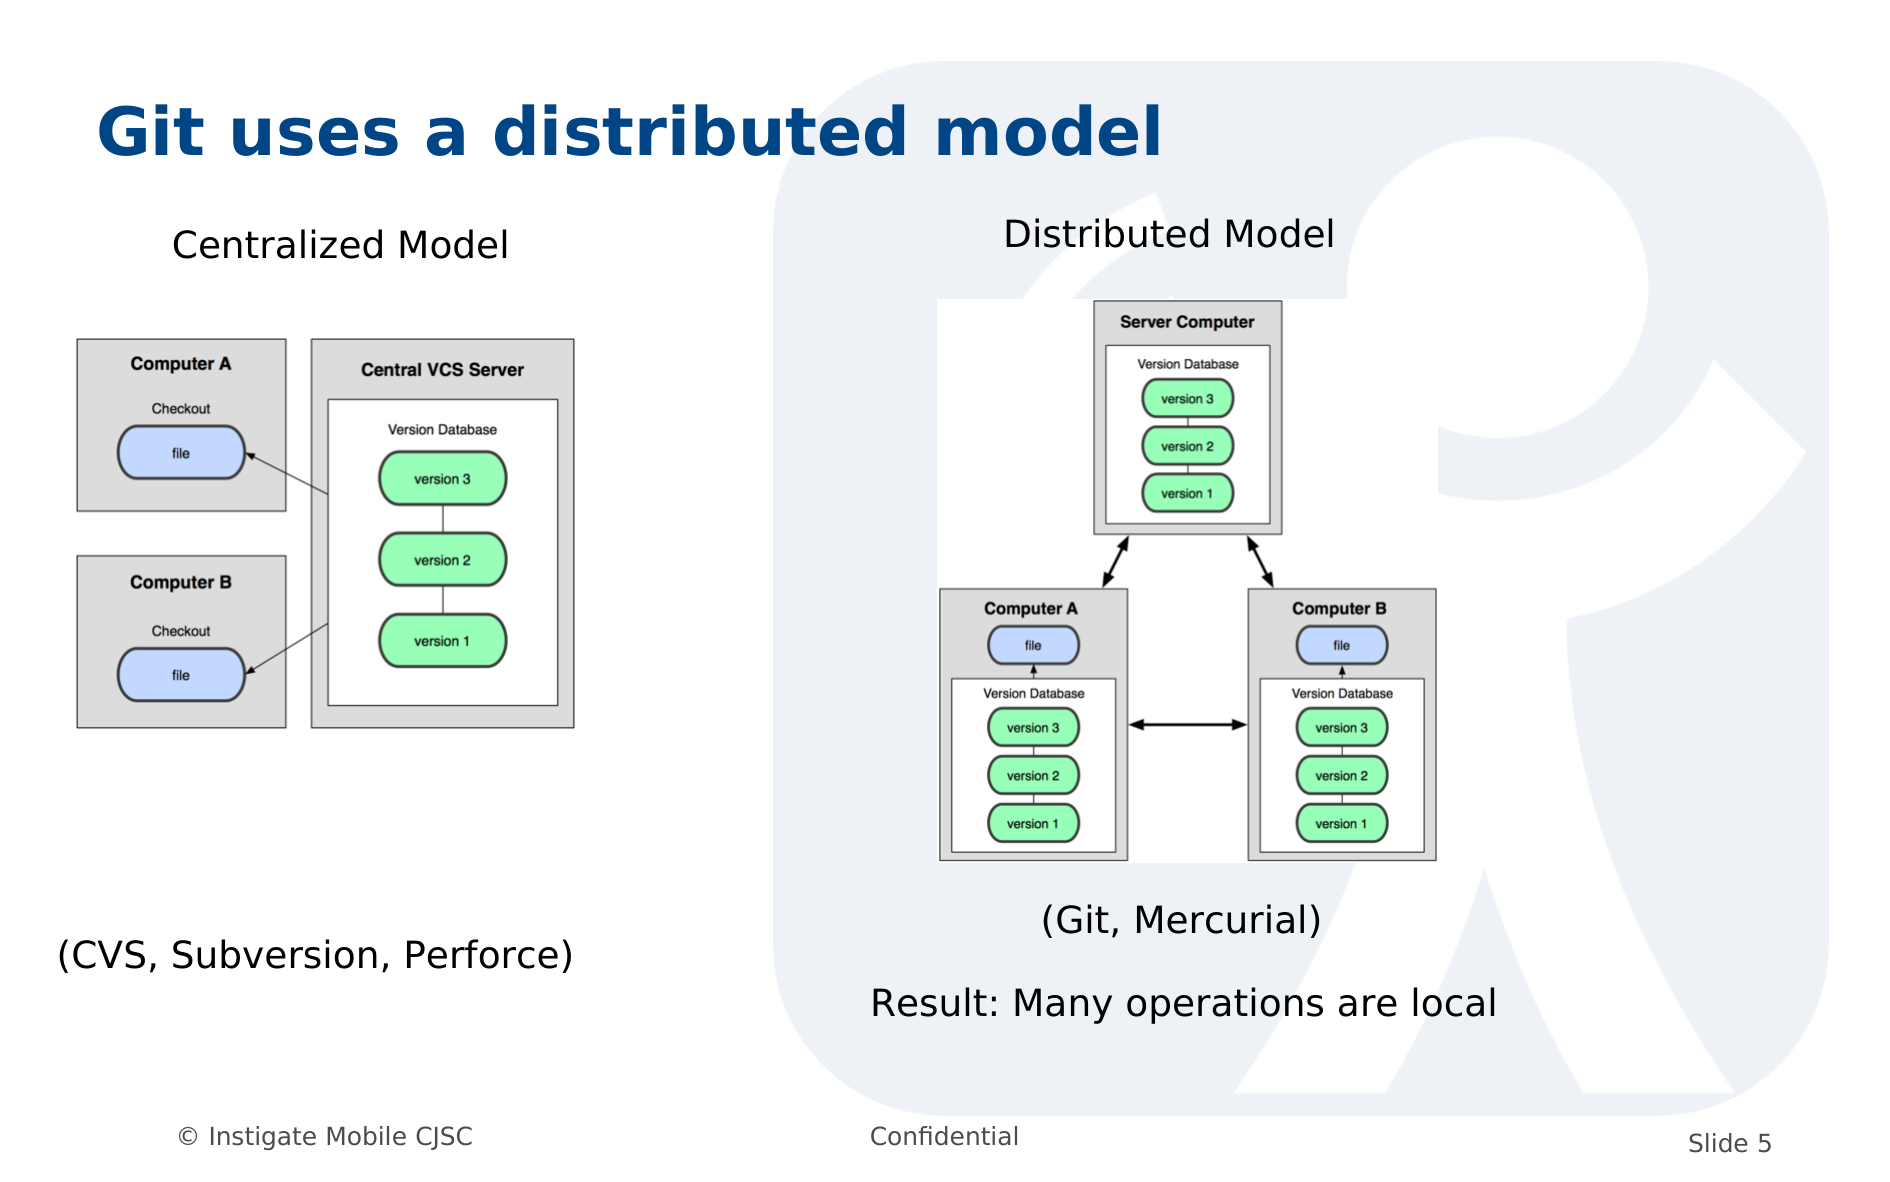

# Git uses a distributed model
Distributed Model
Centralized Model
(Git, Mercurial)
(CVS, Subversion, Perforce)
Result: Many operations are local